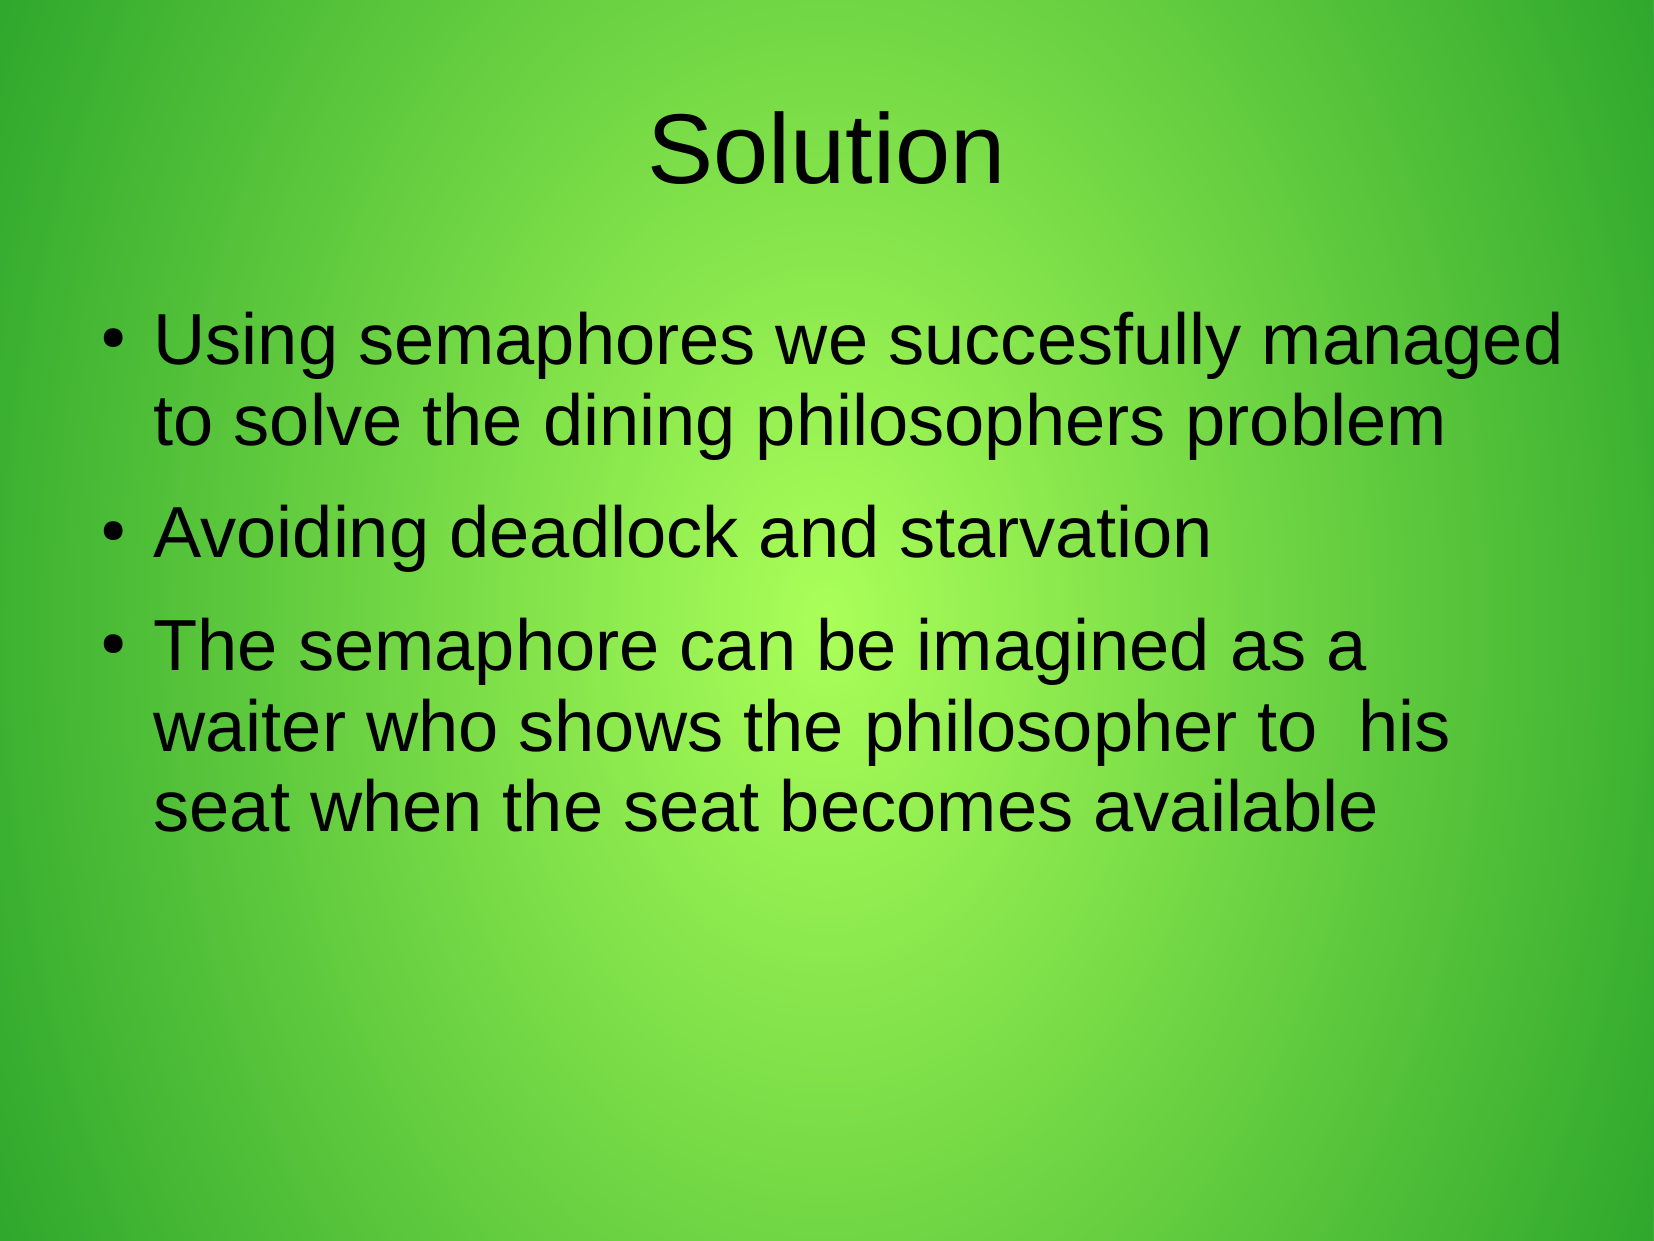

# Solution
Using semaphores we succesfully managed to solve the dining philosophers problem
Avoiding deadlock and starvation
The semaphore can be imagined as a waiter who shows the philosopher to his seat when the seat becomes available